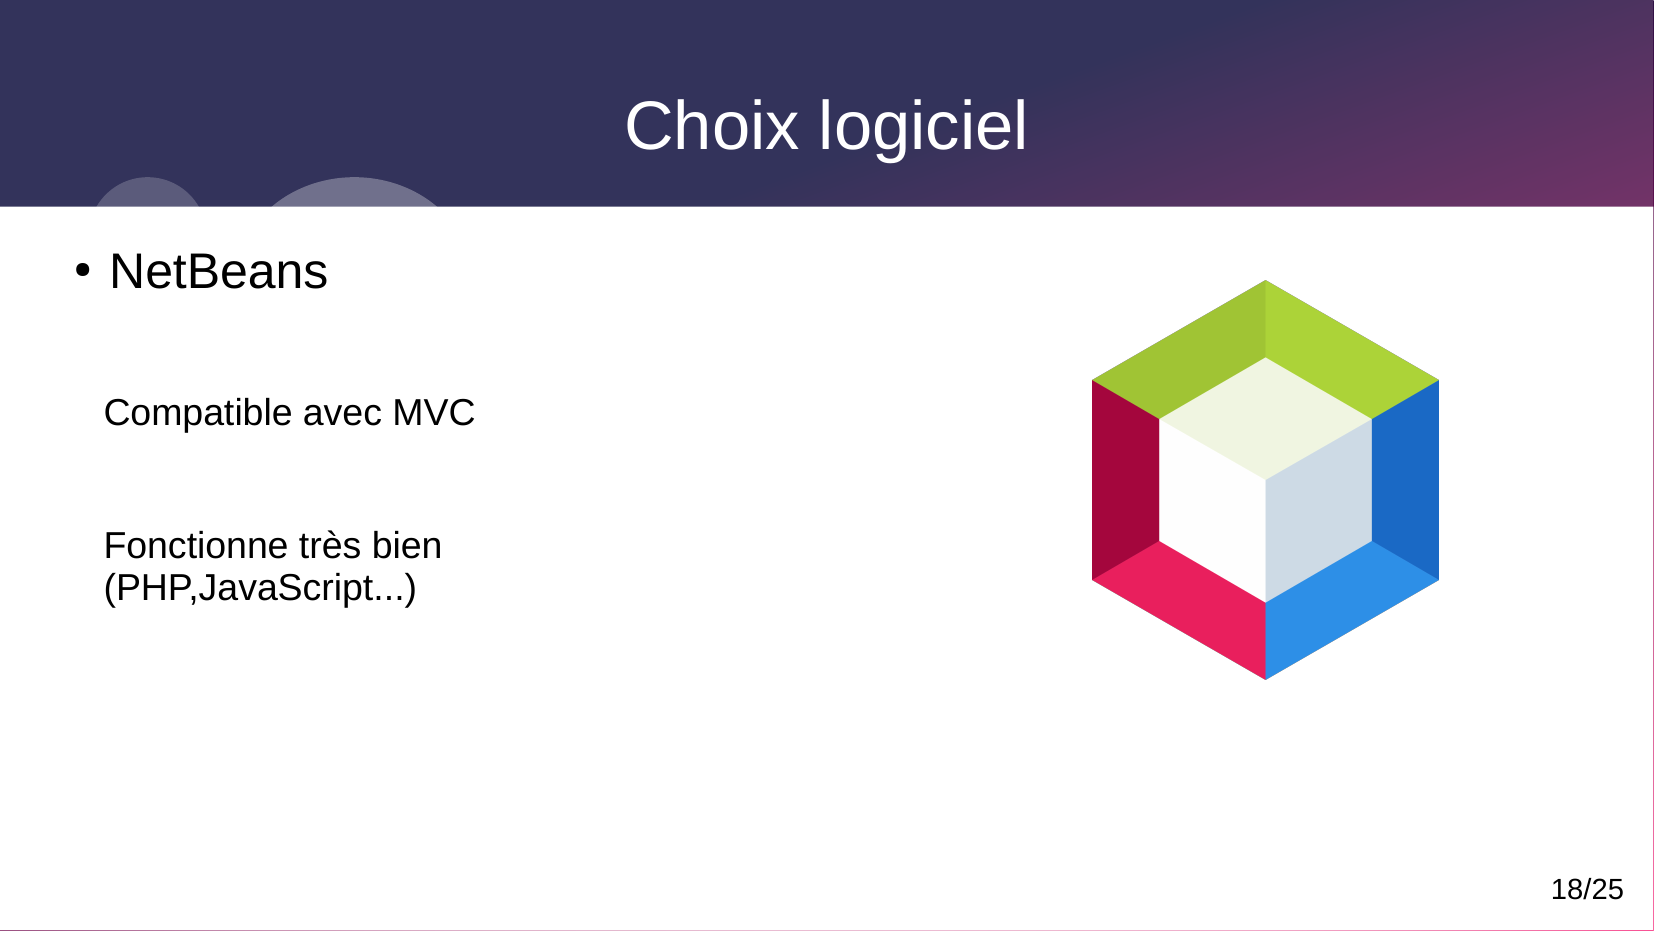

# Choix logiciel
NetBeans
Compatible avec MVC
Fonctionne très bien (PHP,JavaScript...)
18